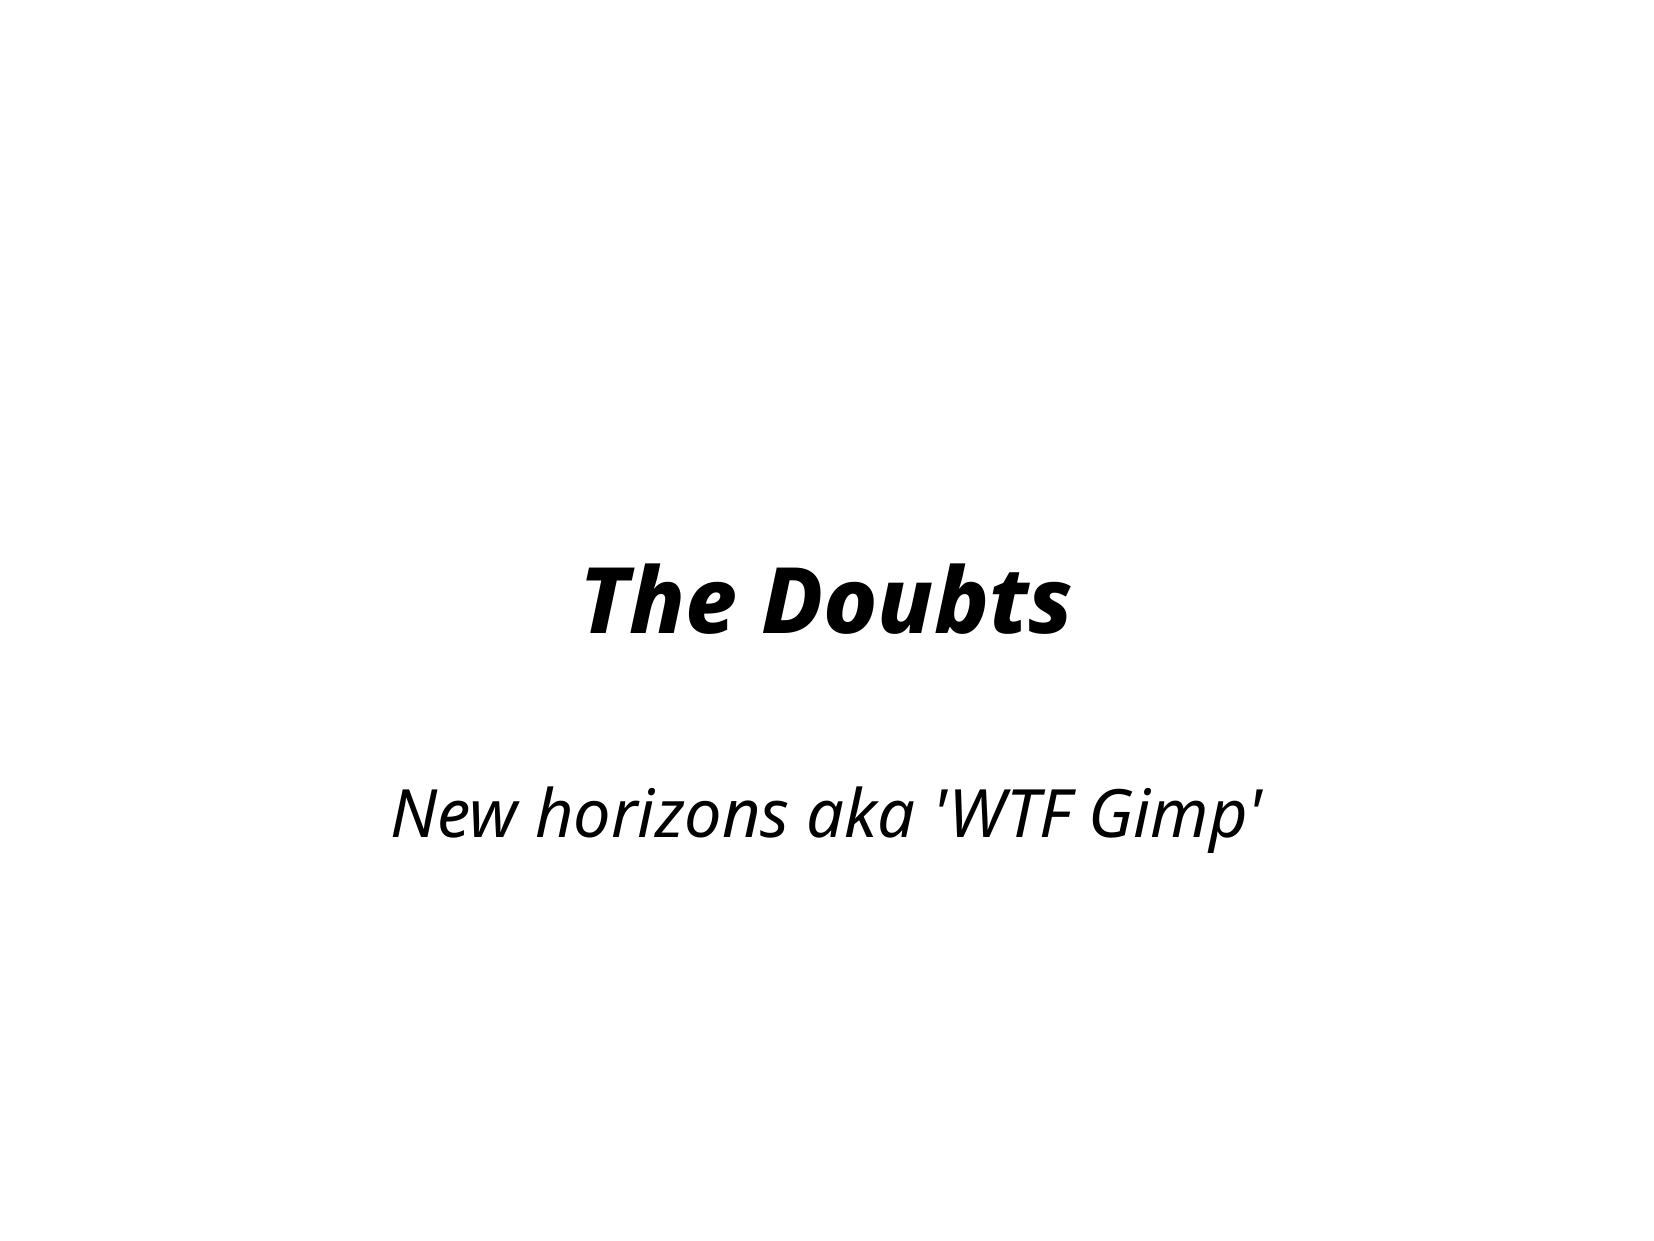

The Doubts
# New horizons aka 'WTF Gimp'